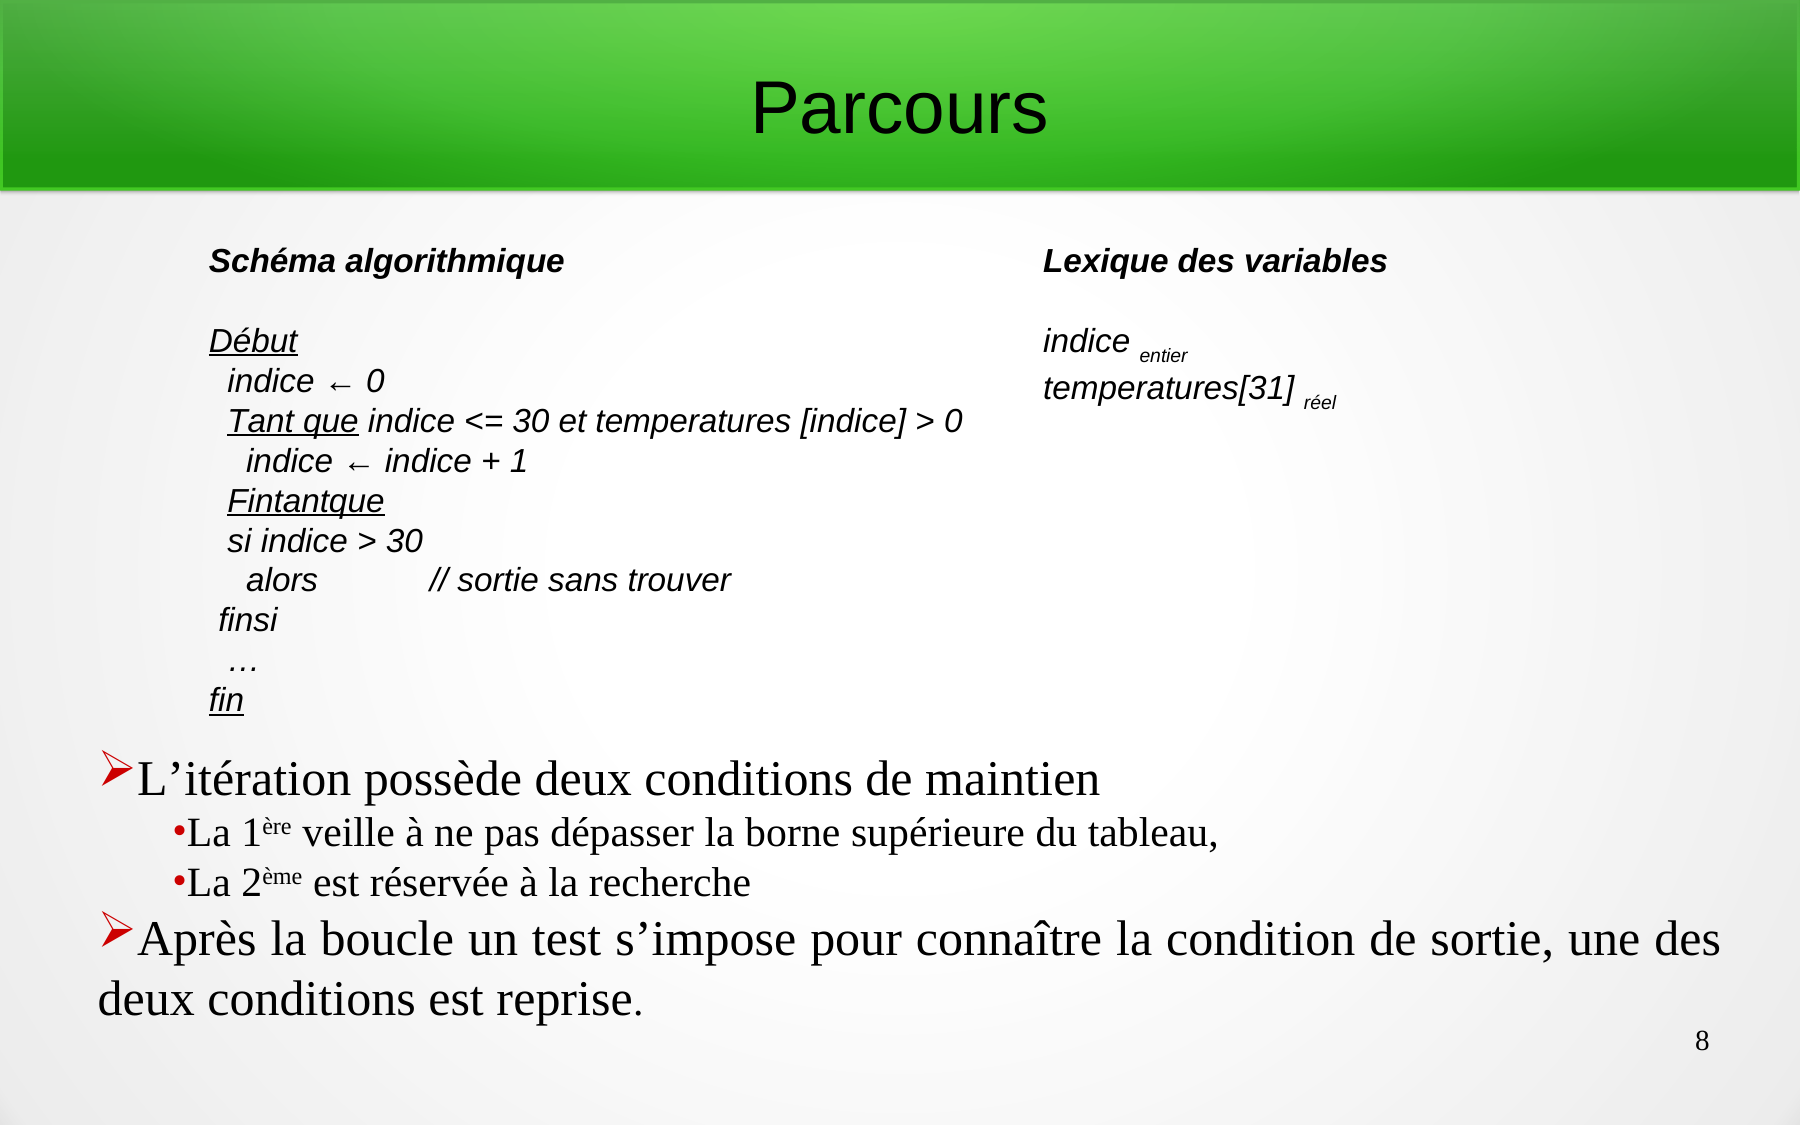

# Parcours
Schéma algorithmique
Début
 indice ← 0
 Tant que indice <= 30 et temperatures [indice] > 0
 indice ← indice + 1
 Fintantque
 si indice > 30
 alors 		// sortie sans trouver
 finsi
 …
fin
Lexique des variables
indice entier
temperatures[31] réel
L’itération possède deux conditions de maintien
La 1ère veille à ne pas dépasser la borne supérieure du tableau,
La 2ème est réservée à la recherche
Après la boucle un test s’impose pour connaître la condition de sortie, une des deux conditions est reprise.
8